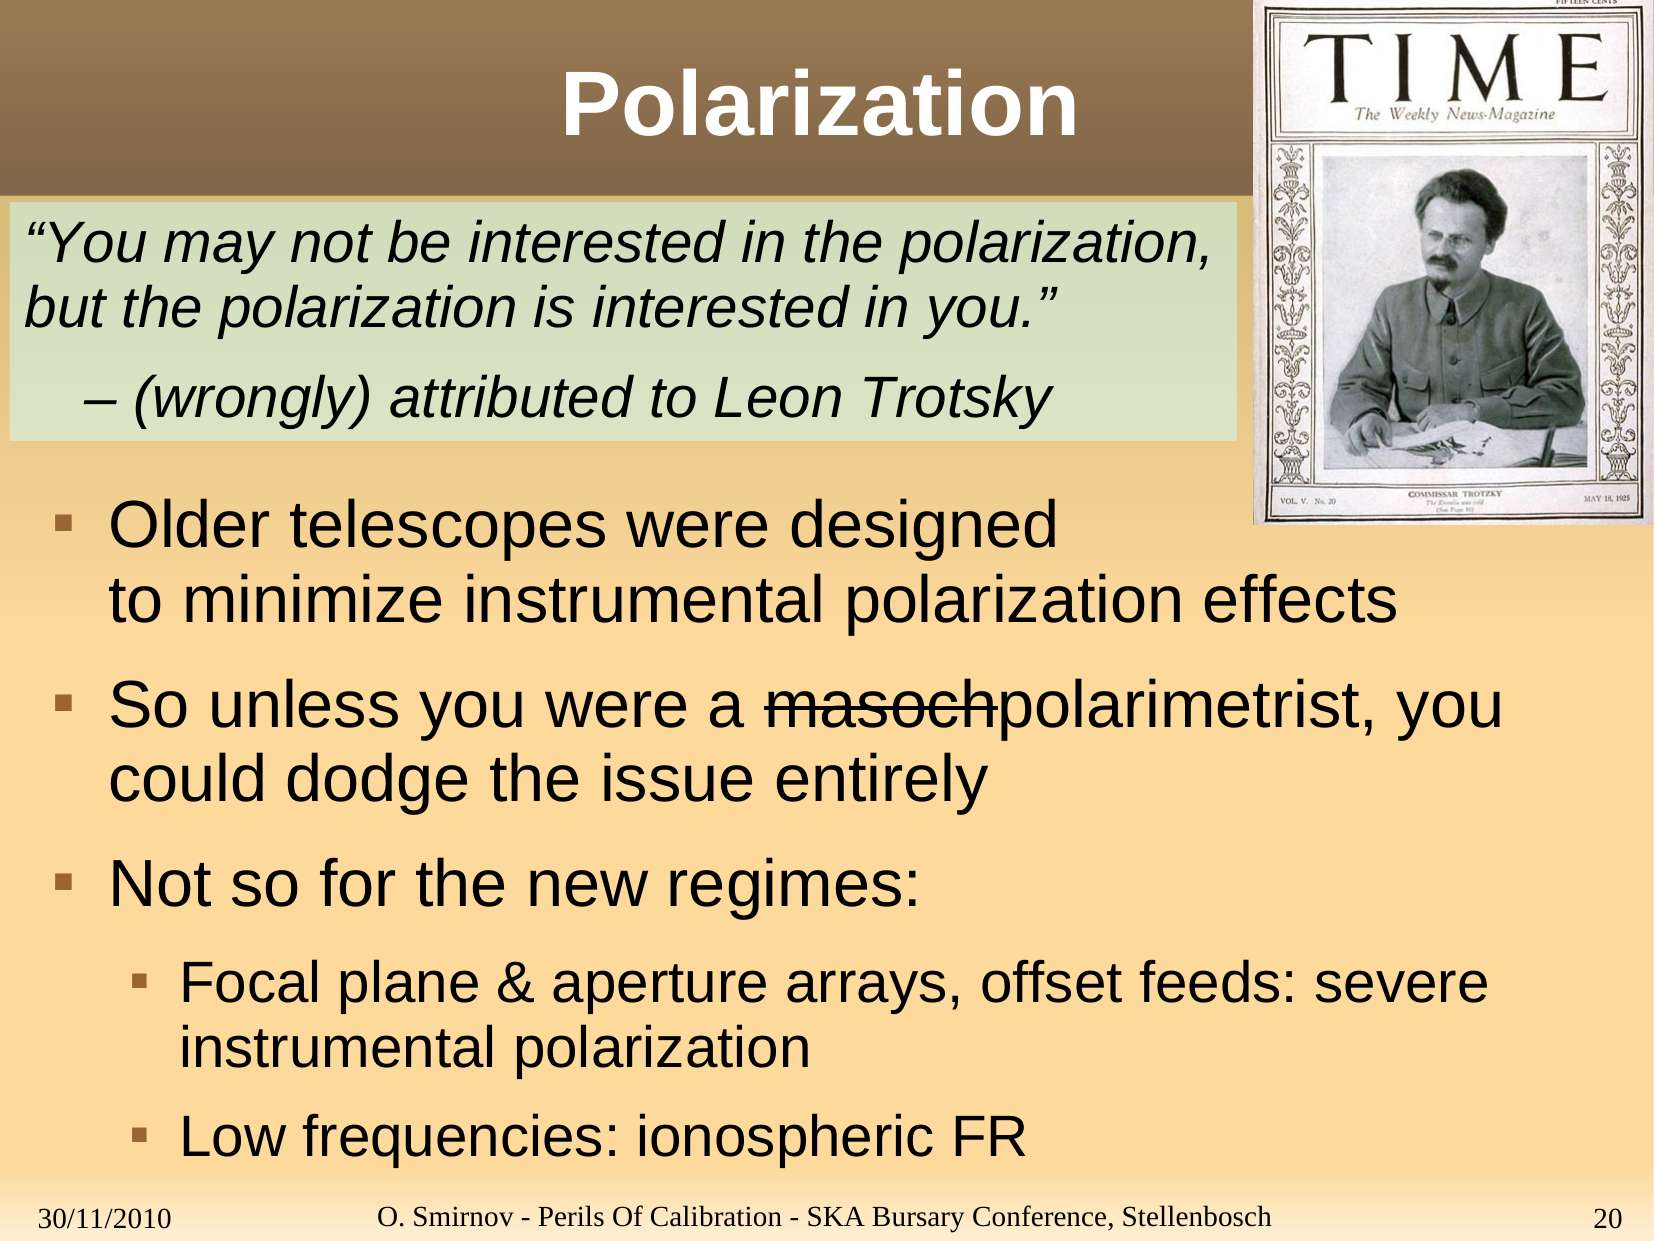

# Polarization
“You may not be interested in the polarization, but the polarization is interested in you.”
– (wrongly) attributed to Leon Trotsky
Older telescopes were designed
to minimize instrumental polarization effects
So unless you were a masochpolarimetrist, you could dodge the issue entirely
Not so for the new regimes:
Focal plane & aperture arrays, offset feeds: severe instrumental polarization
Low frequencies: ionospheric FR
O. Smirnov - Perils Of Calibration - SKA Bursary Conference, Stellenbosch
30/11/2010
20